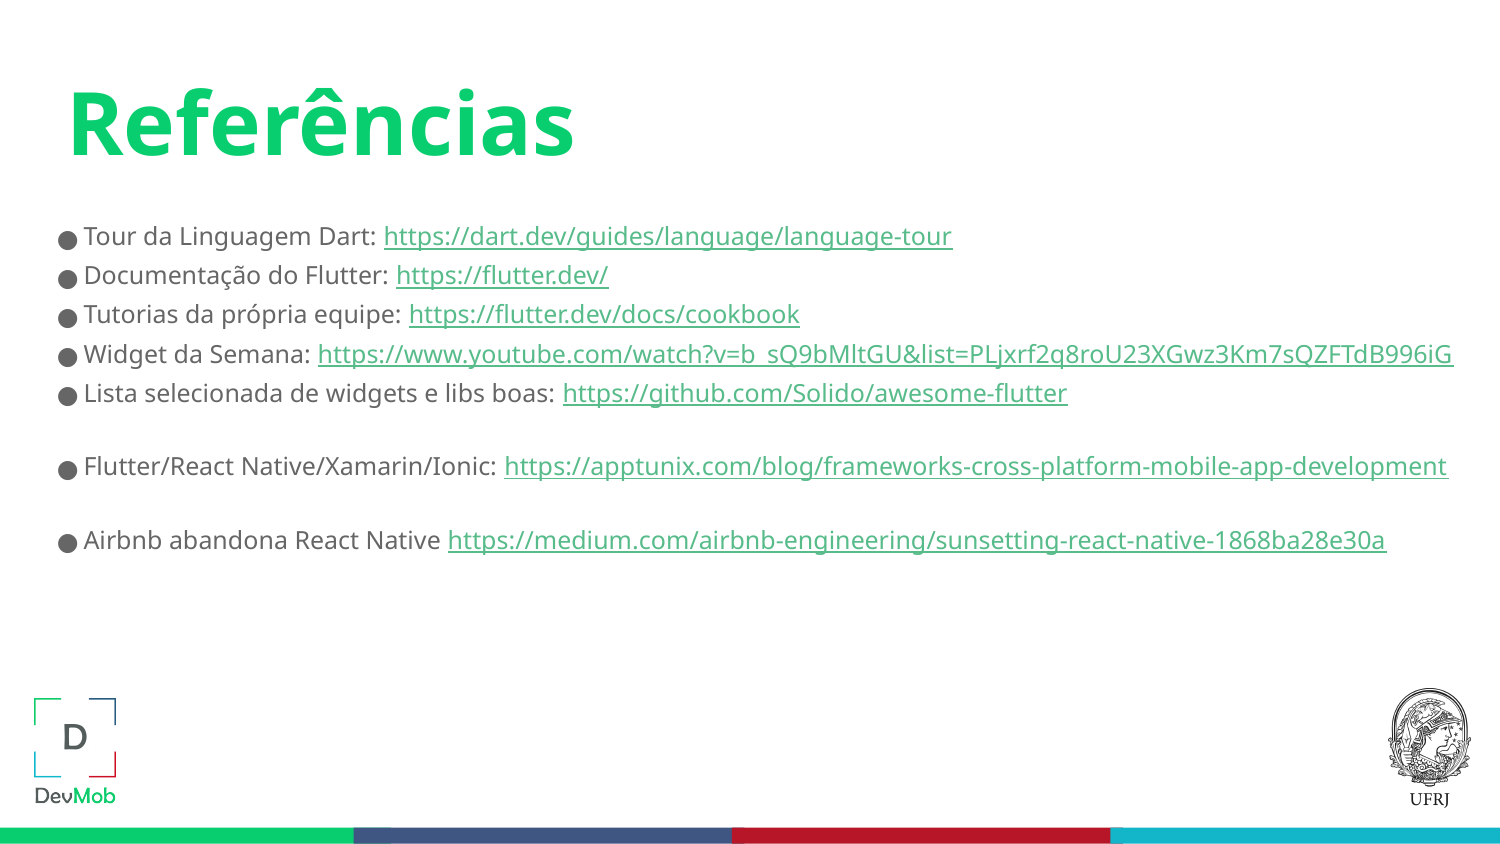

# Referências
Tour da Linguagem Dart: https://dart.dev/guides/language/language-tour
Documentação do Flutter: https://flutter.dev/
Tutorias da própria equipe: https://flutter.dev/docs/cookbook
Widget da Semana: https://www.youtube.com/watch?v=b_sQ9bMltGU&list=PLjxrf2q8roU23XGwz3Km7sQZFTdB996iG
Lista selecionada de widgets e libs boas: https://github.com/Solido/awesome-flutter
Flutter/React Native/Xamarin/Ionic: https://apptunix.com/blog/frameworks-cross-platform-mobile-app-development
Airbnb abandona React Native https://medium.com/airbnb-engineering/sunsetting-react-native-1868ba28e30a